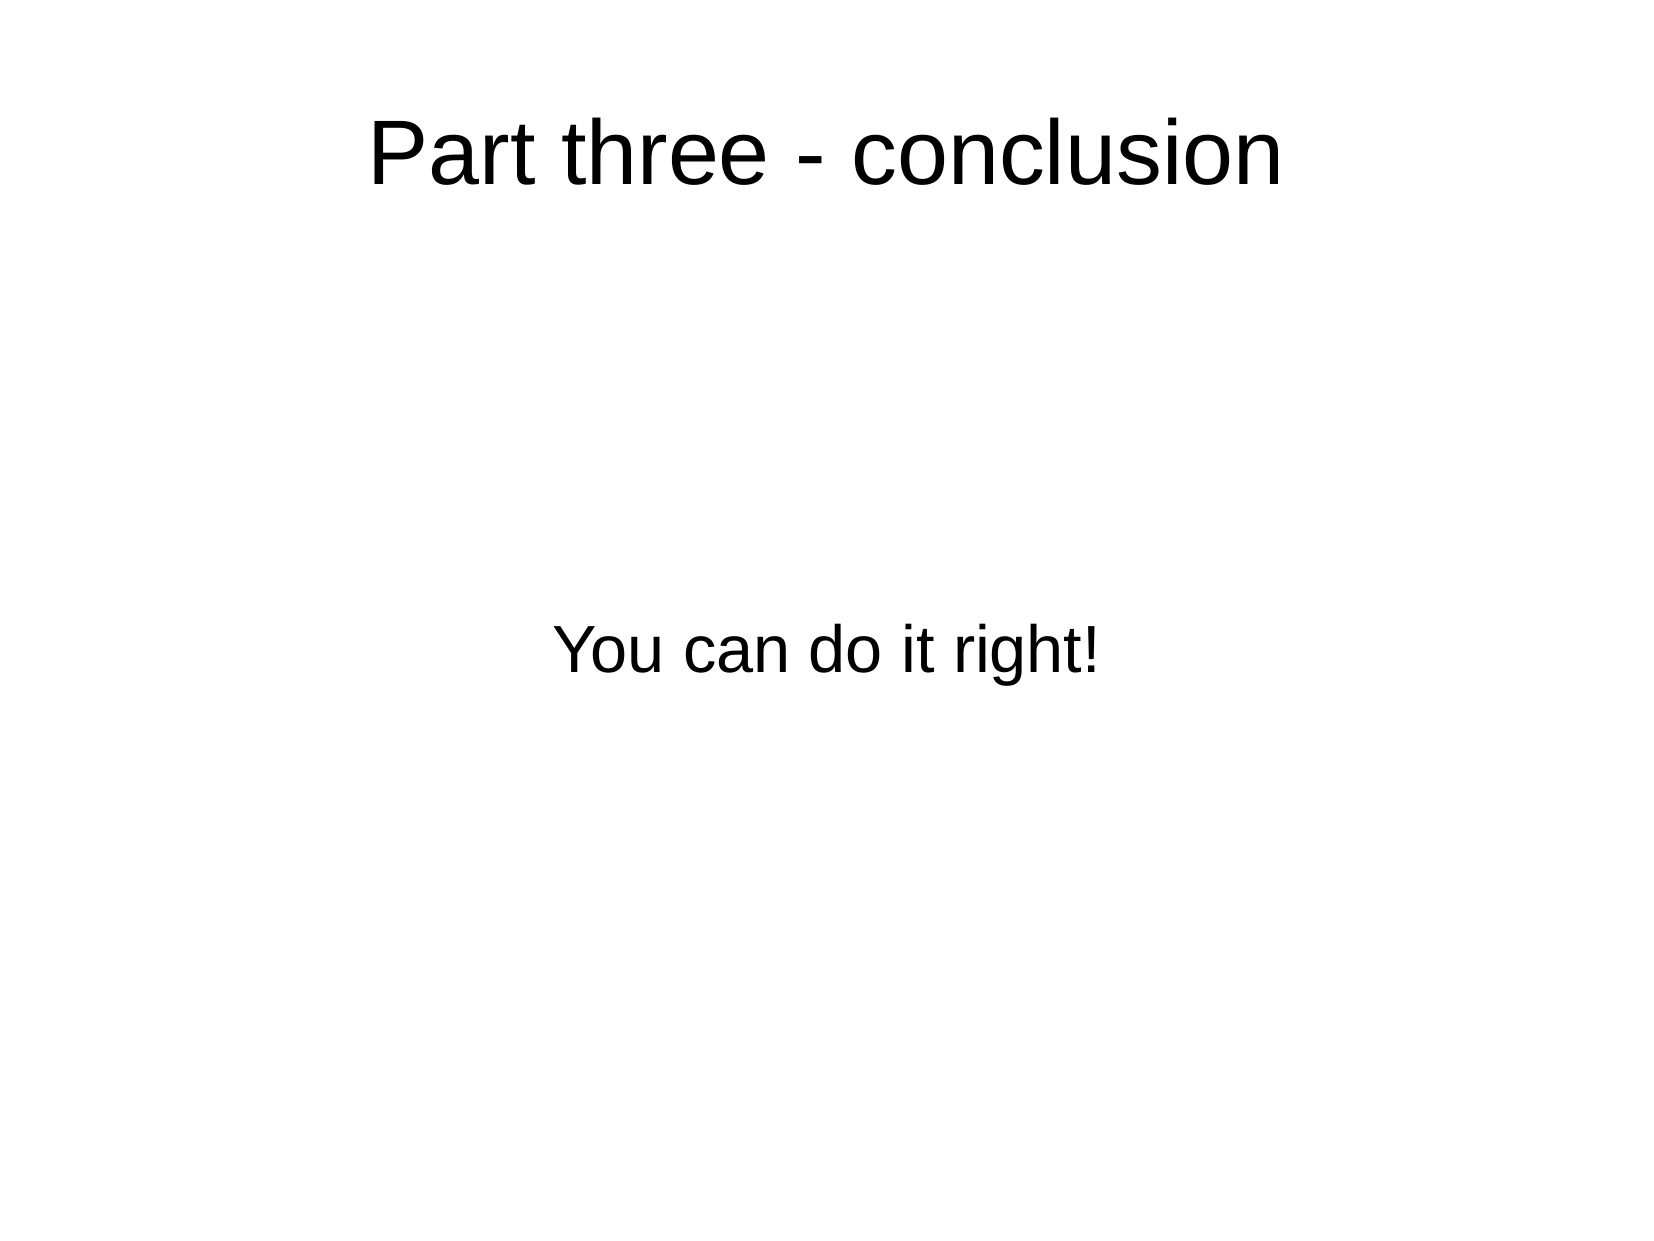

# Part three - conclusion
You can do it right!